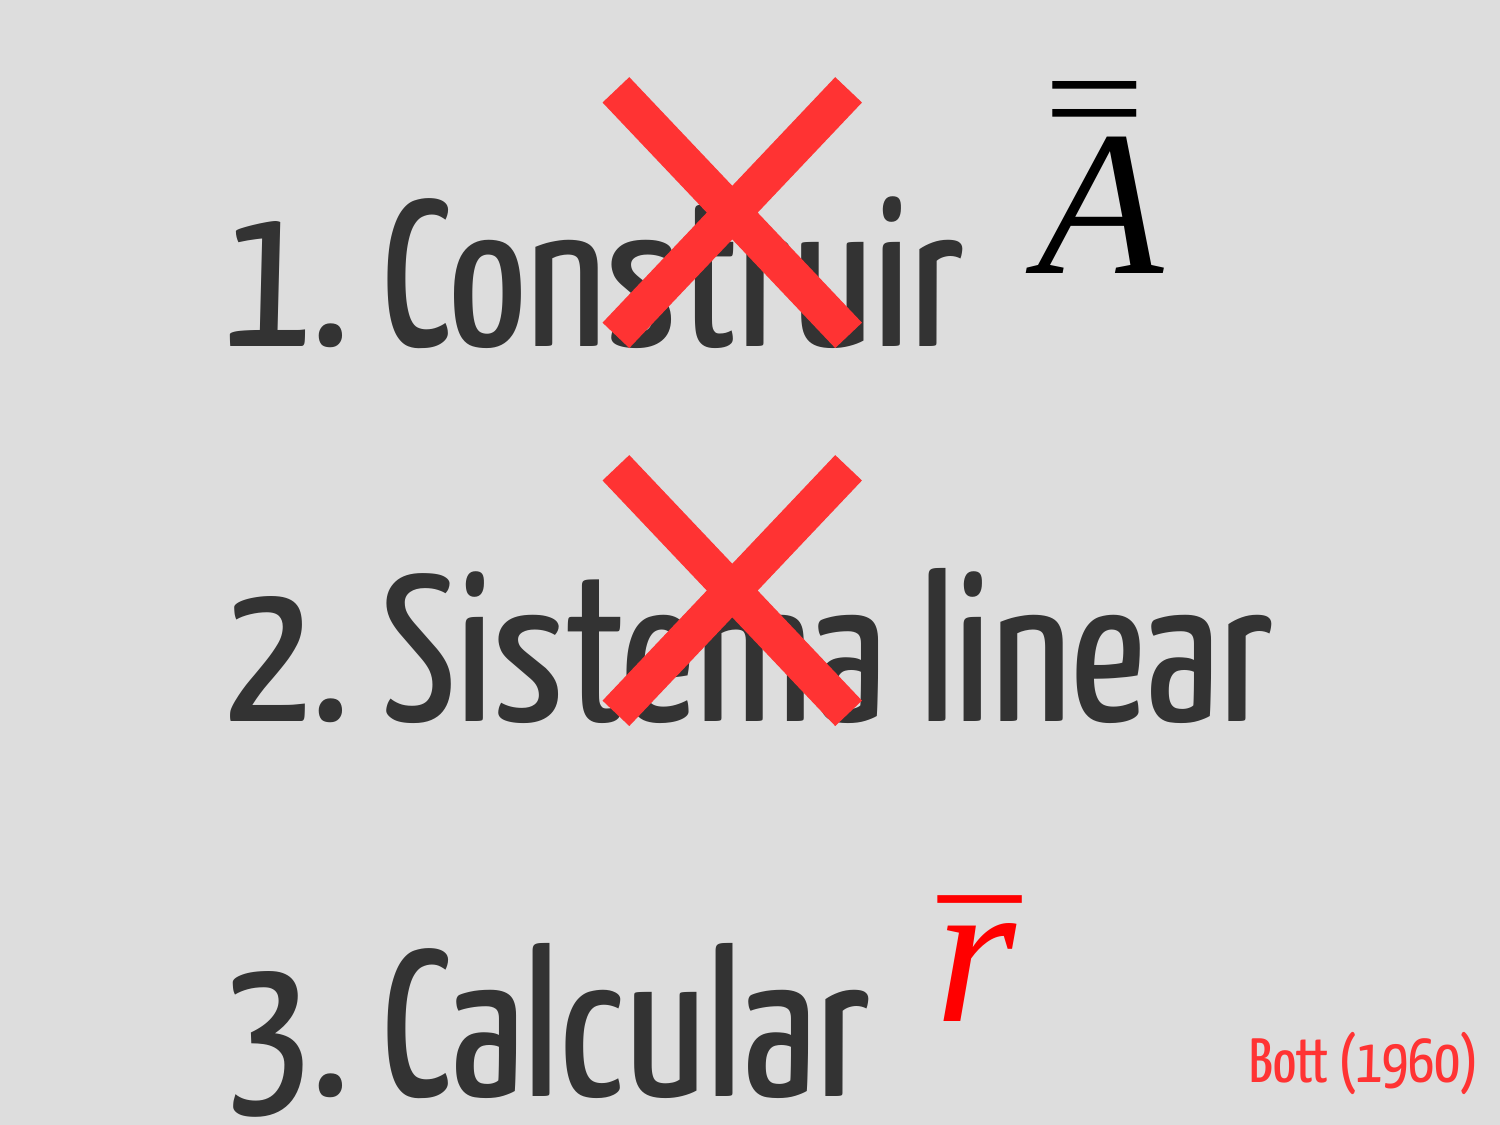

# 1. Construir 2. Sistema linear 3. Calcular
Bott (1960)